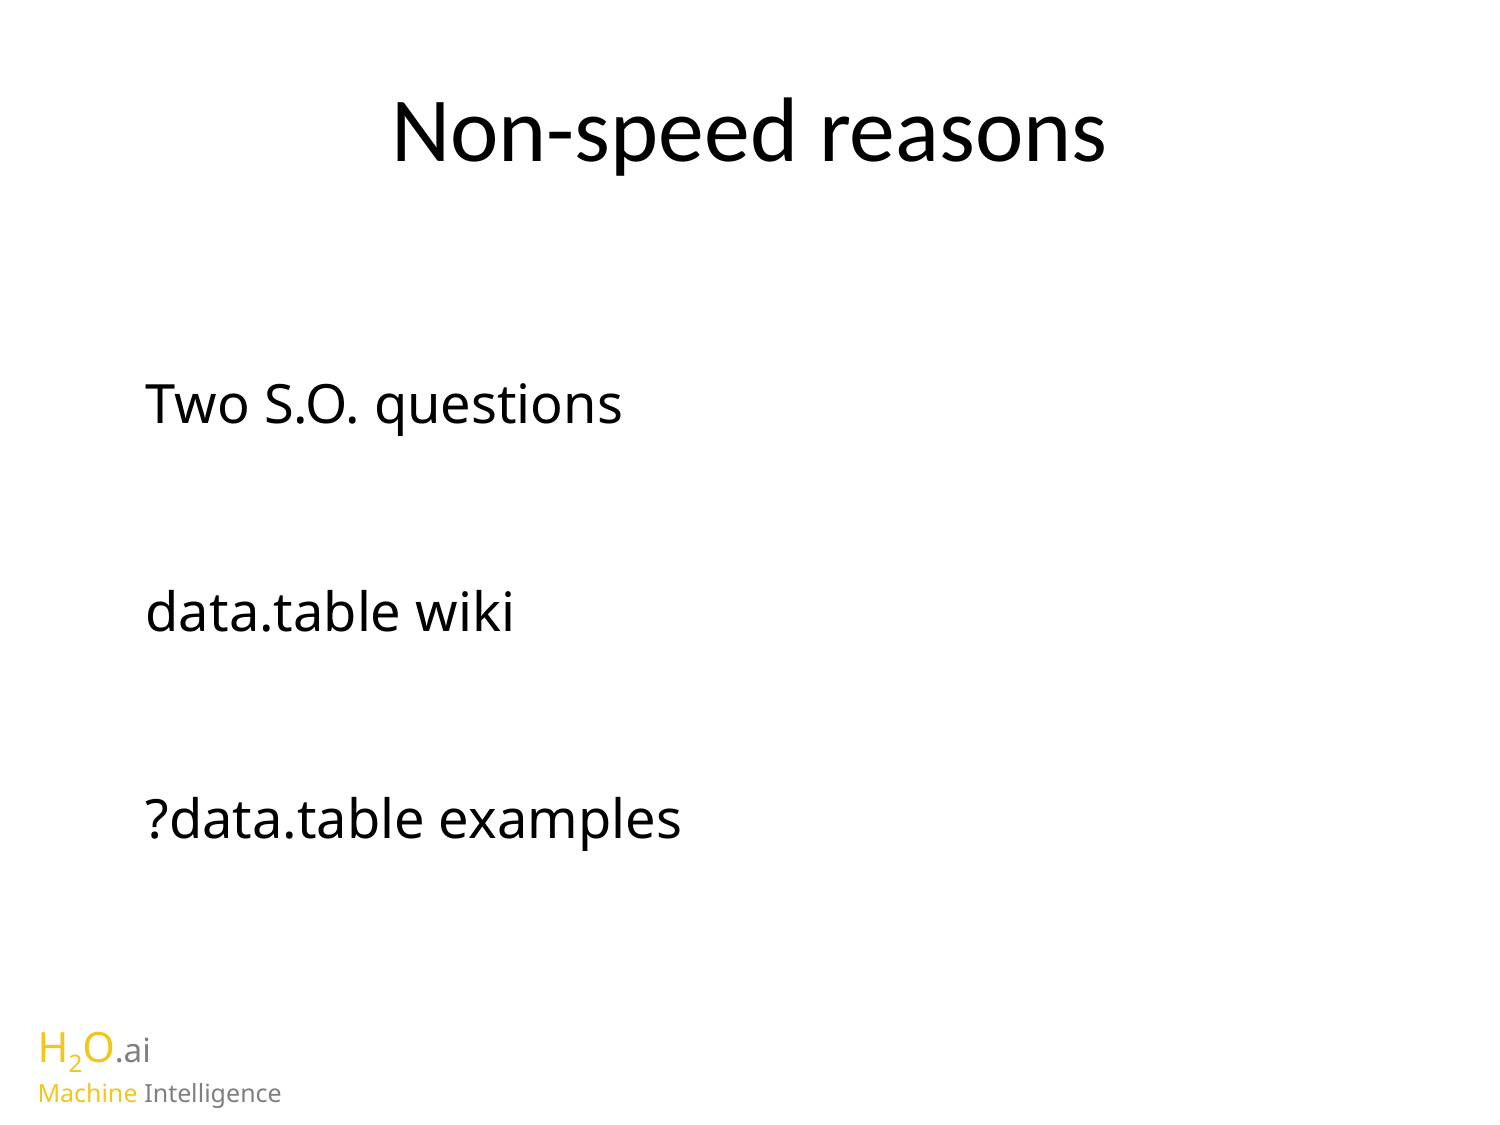

# Non-speed reasons
Two S.O. questions
data.table wiki
?data.table examples